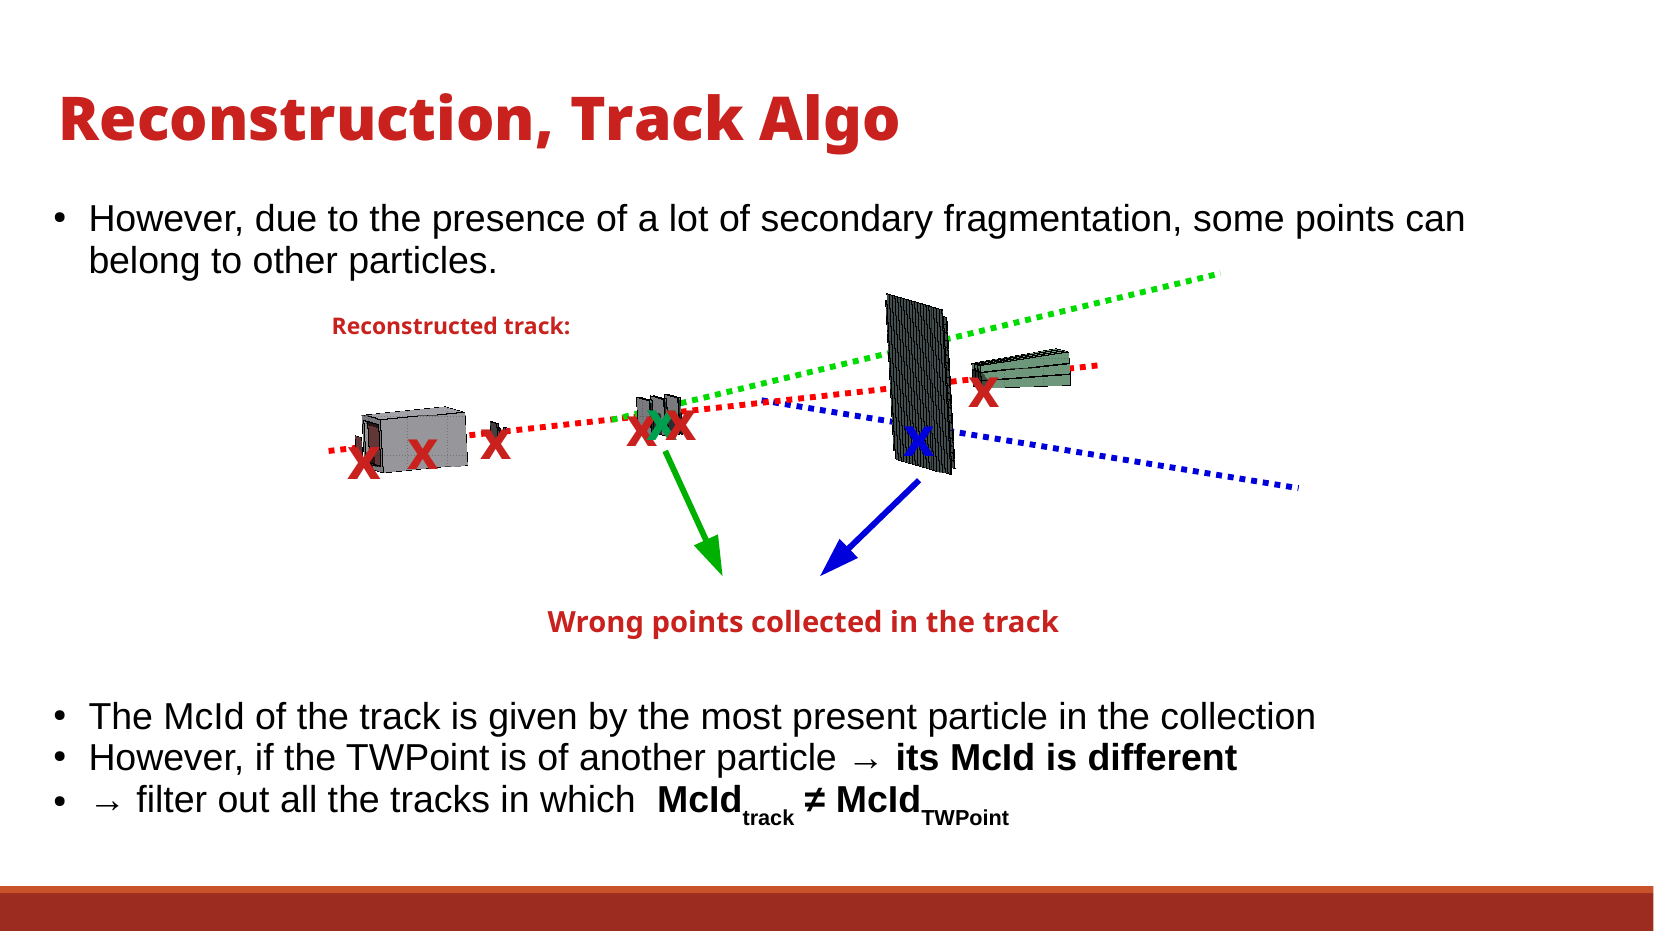

# Reconstruction, Track Algo
However, due to the presence of a lot of secondary fragmentation, some points can belong to other particles.
Reconstructed track:
x
x
x
x
x
x
x
x
Wrong points collected in the track
The McId of the track is given by the most present particle in the collection
However, if the TWPoint is of another particle → its McId is different
→ filter out all the tracks in which McIdtrack ≠ McIdTWPoint